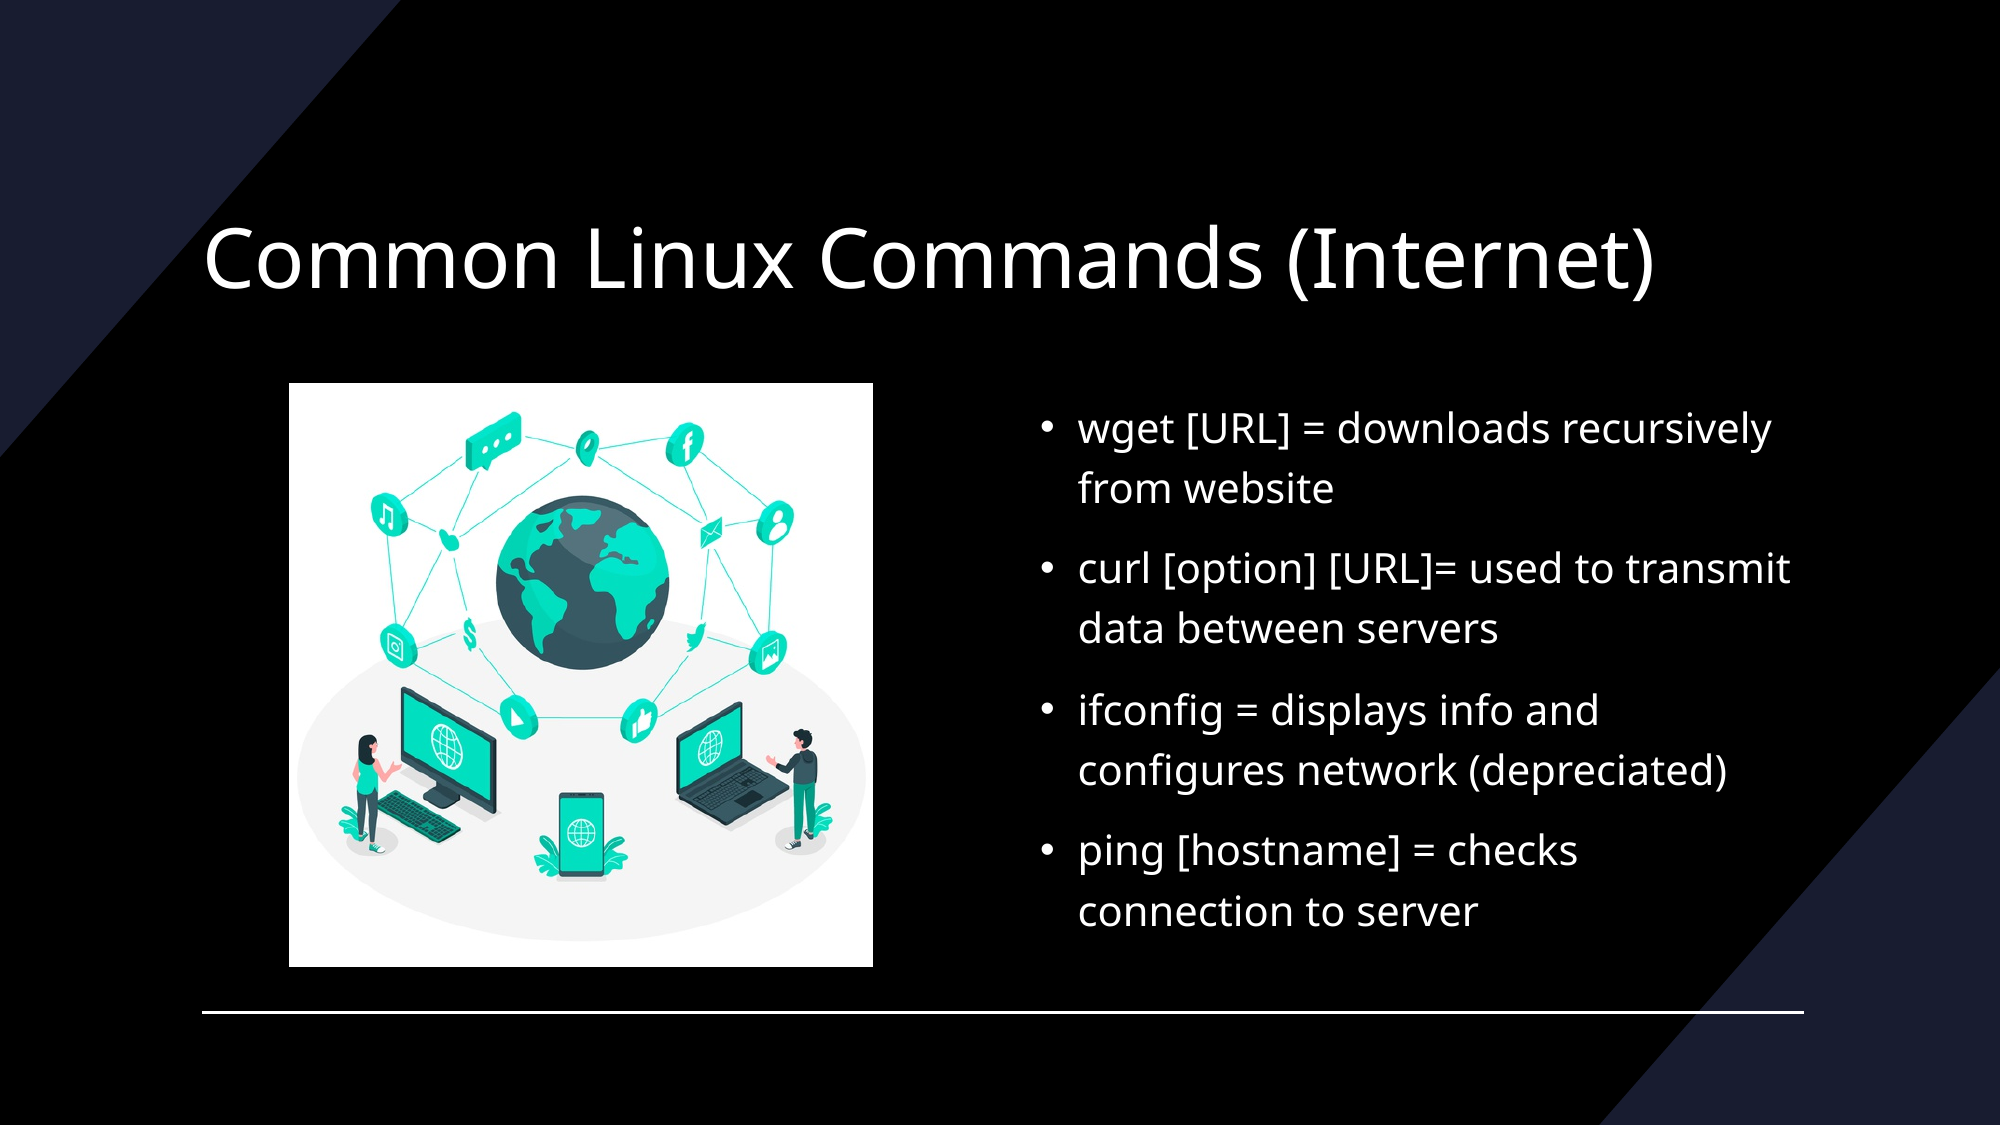

# Common Linux Commands (Internet)
wget [URL] = downloads recursively from website
curl [option] [URL]= used to transmit data between servers
ifconfig = displays info and configures network (depreciated)
ping [hostname] = checks connection to server